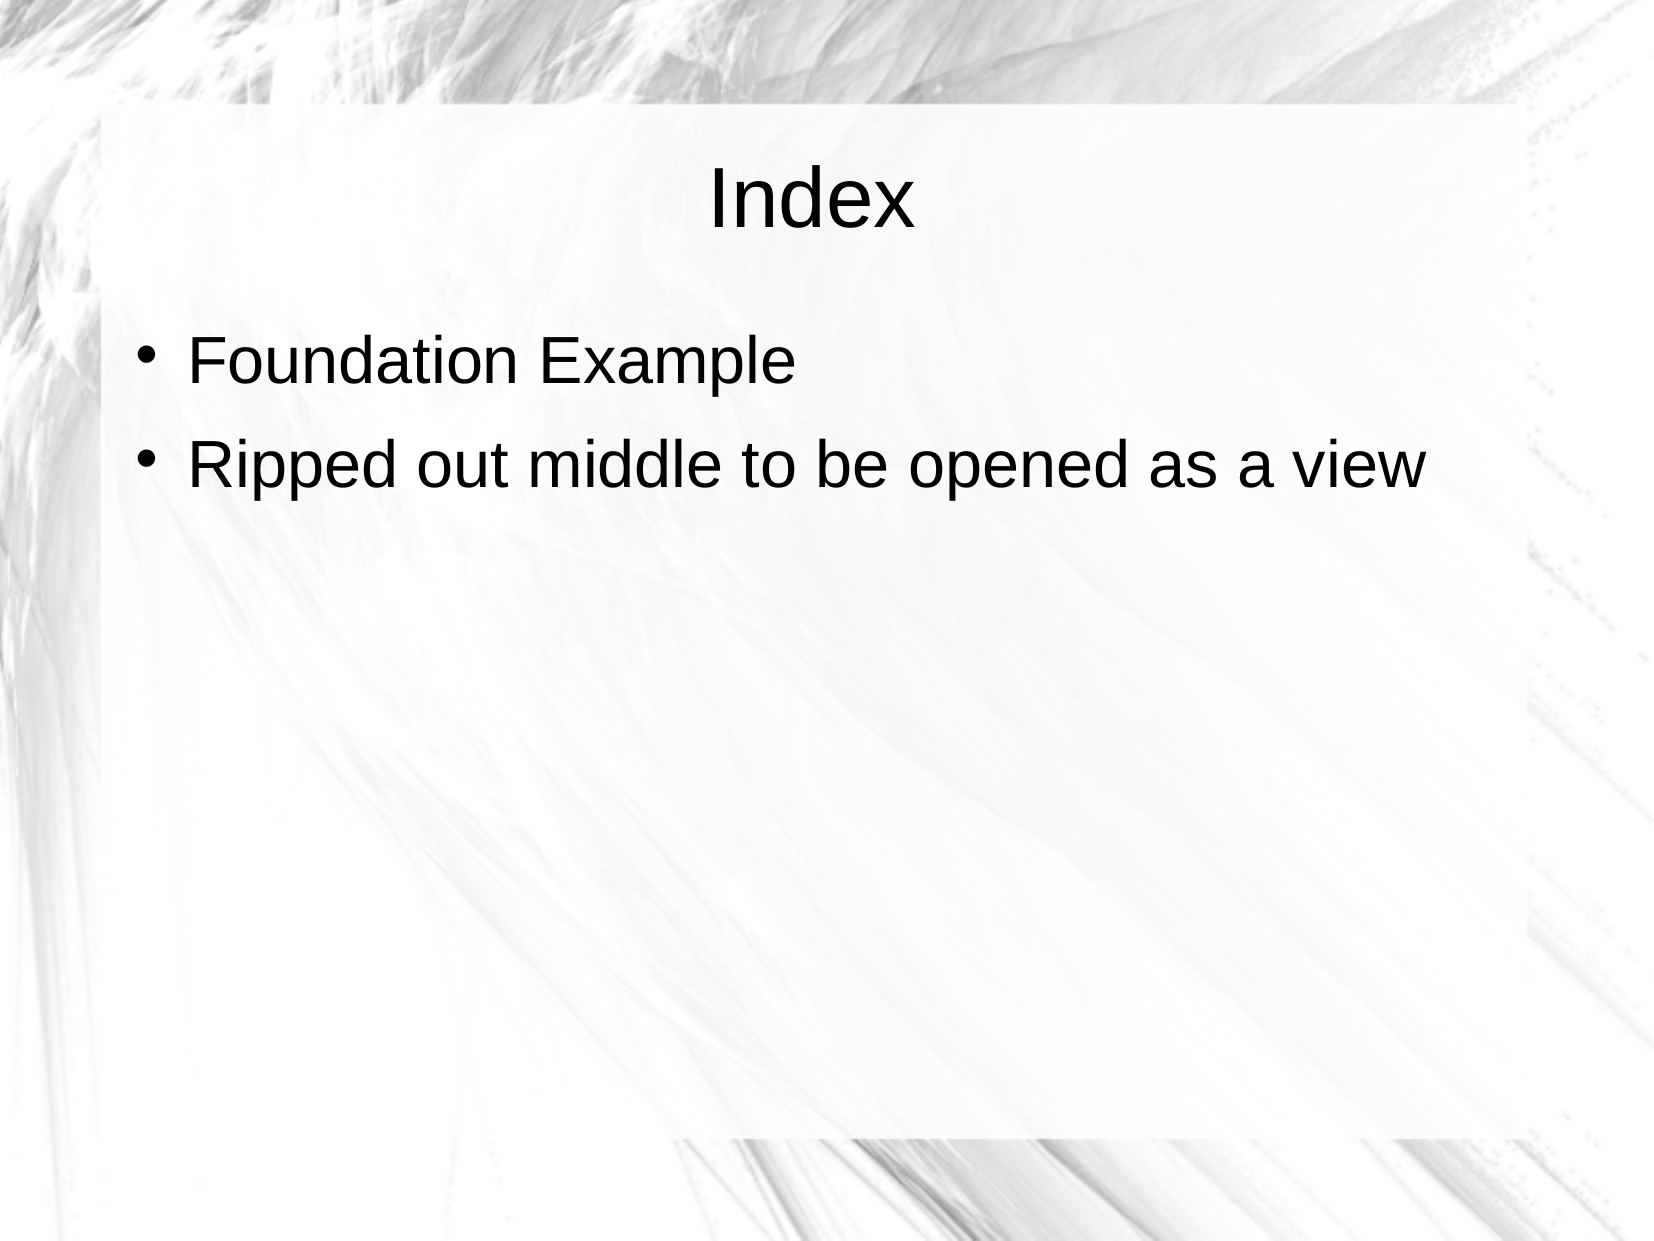

# Index
Foundation Example
Ripped out middle to be opened as a view